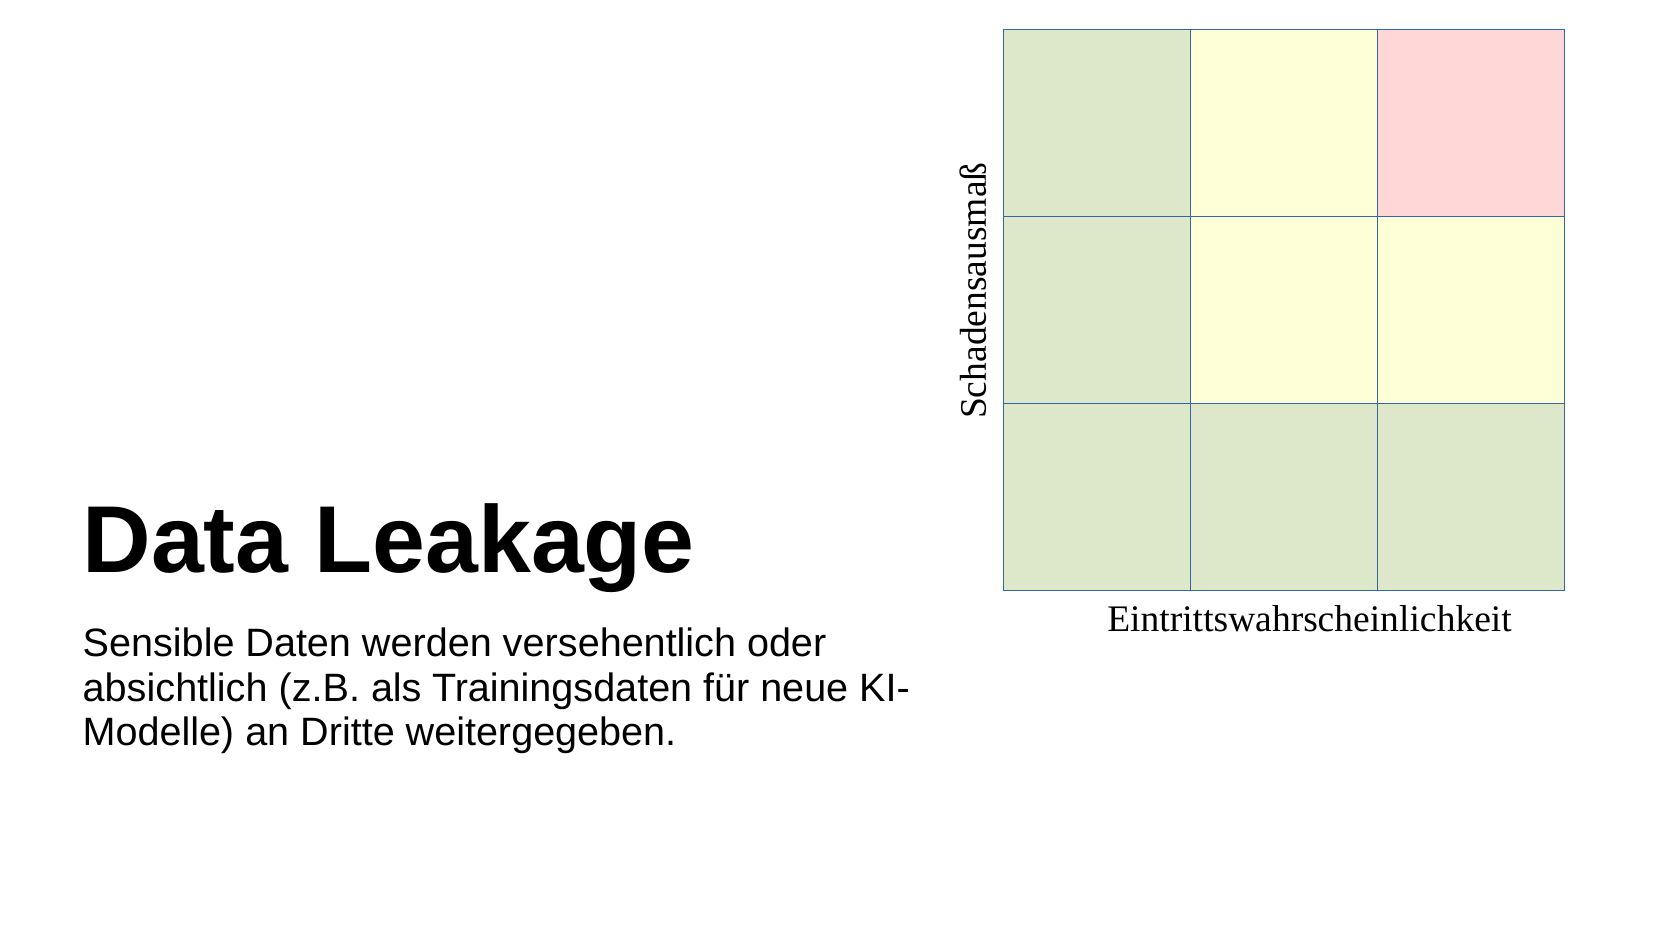

Schadensausmaß
Eintrittswahrscheinlichkeit
# Data Leakage
Sensible Daten werden versehentlich oder absichtlich (z.B. als Trainingsdaten für neue KI-Modelle) an Dritte weitergegeben.